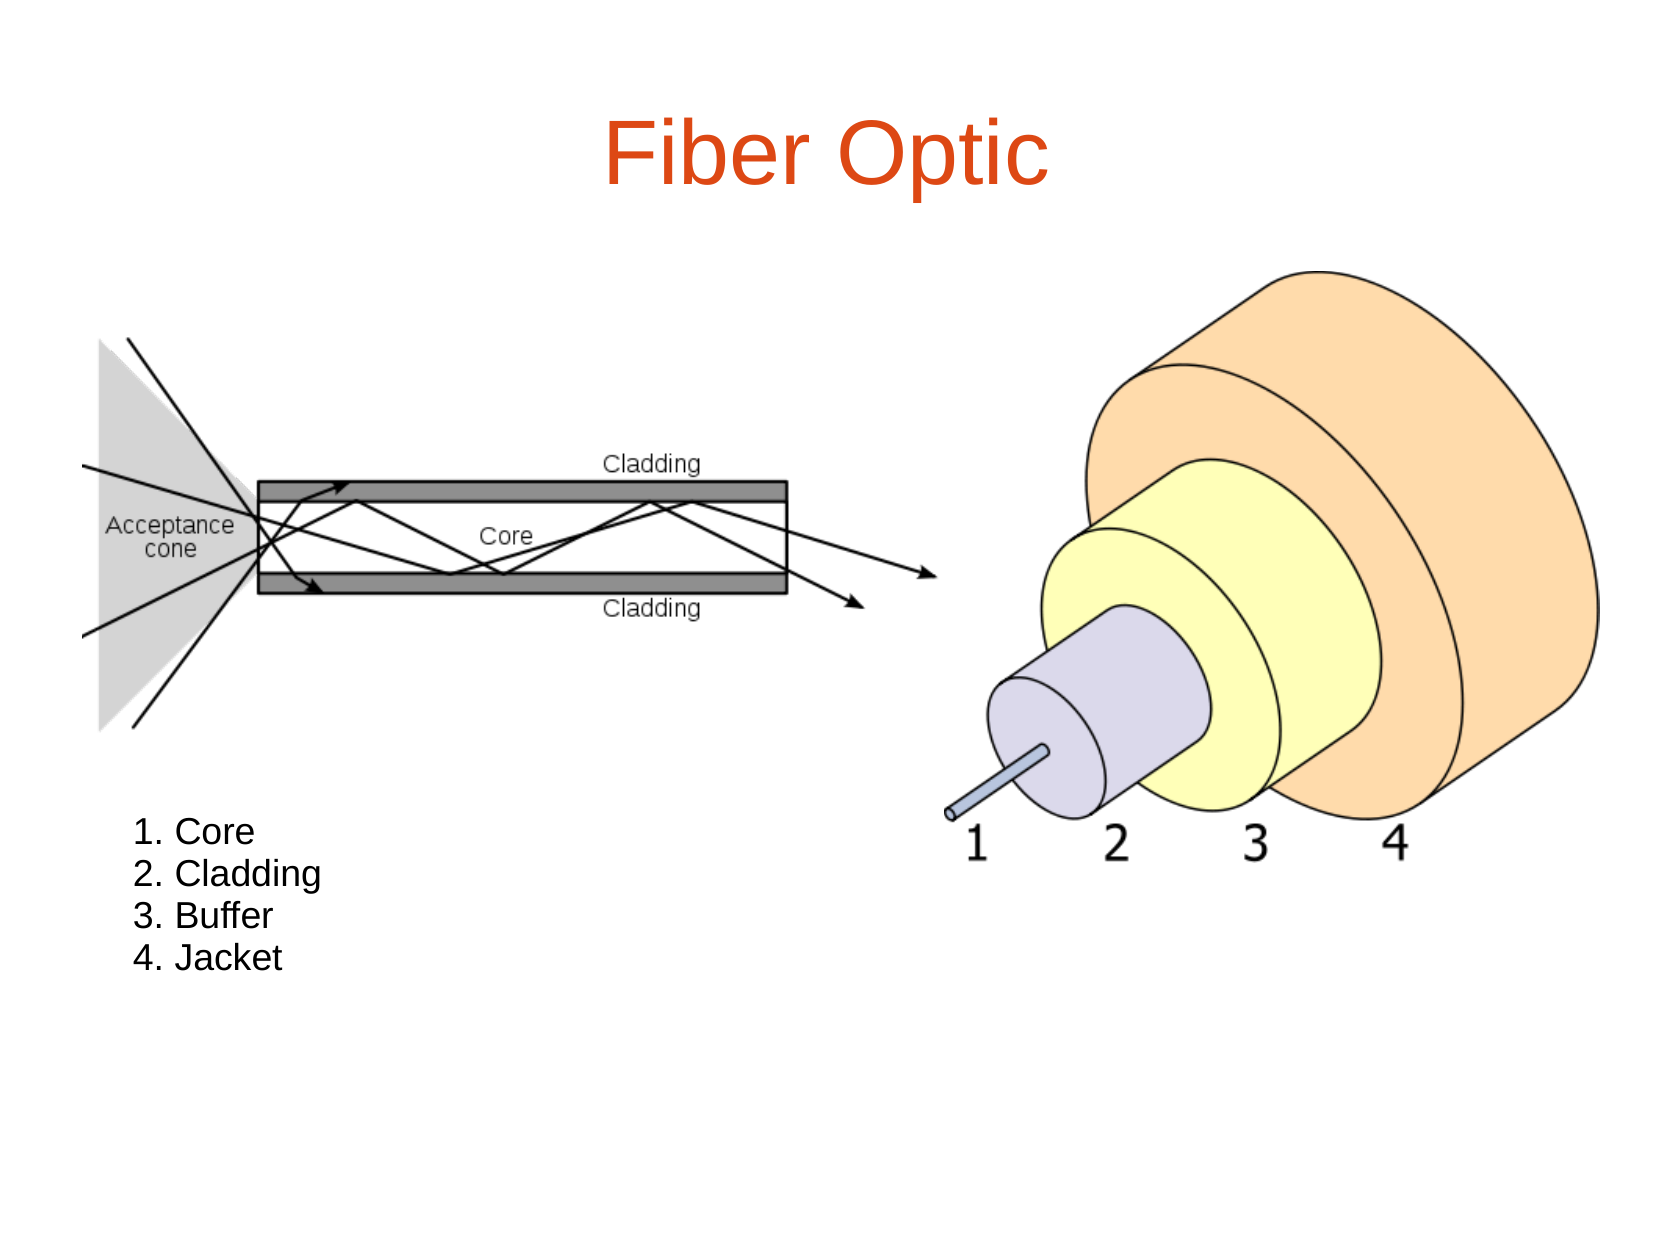

# Fiber Optic
1. Core
2. Cladding
3. Buffer
4. Jacket